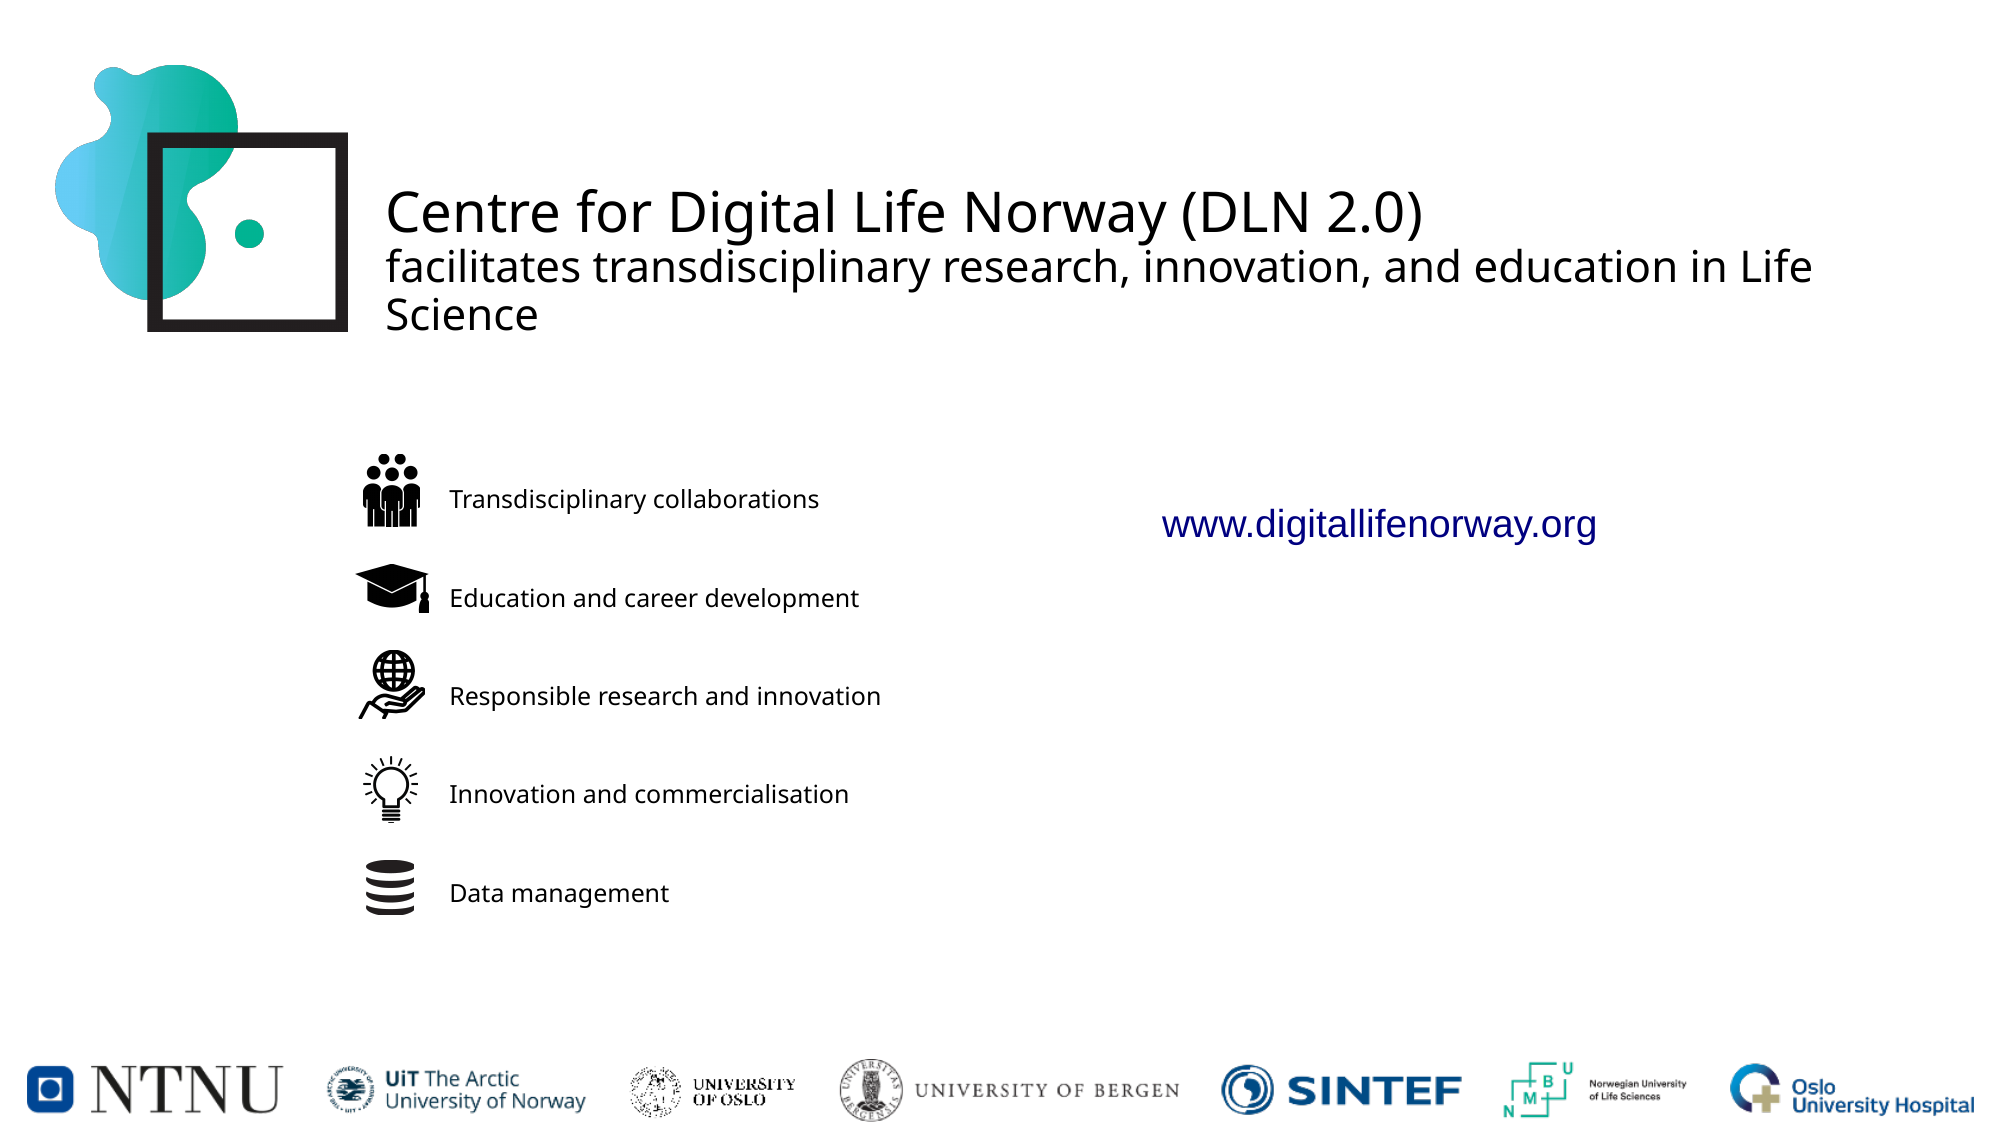

# Centre for Digital Life Norway (DLN 2.0) facilitates transdisciplinary research, innovation, and education in Life Science
Transdisciplinary collaborations
Education and career development
Responsible research and innovation
Innovation and commercialisation
Data management
www.digitallifenorway.org